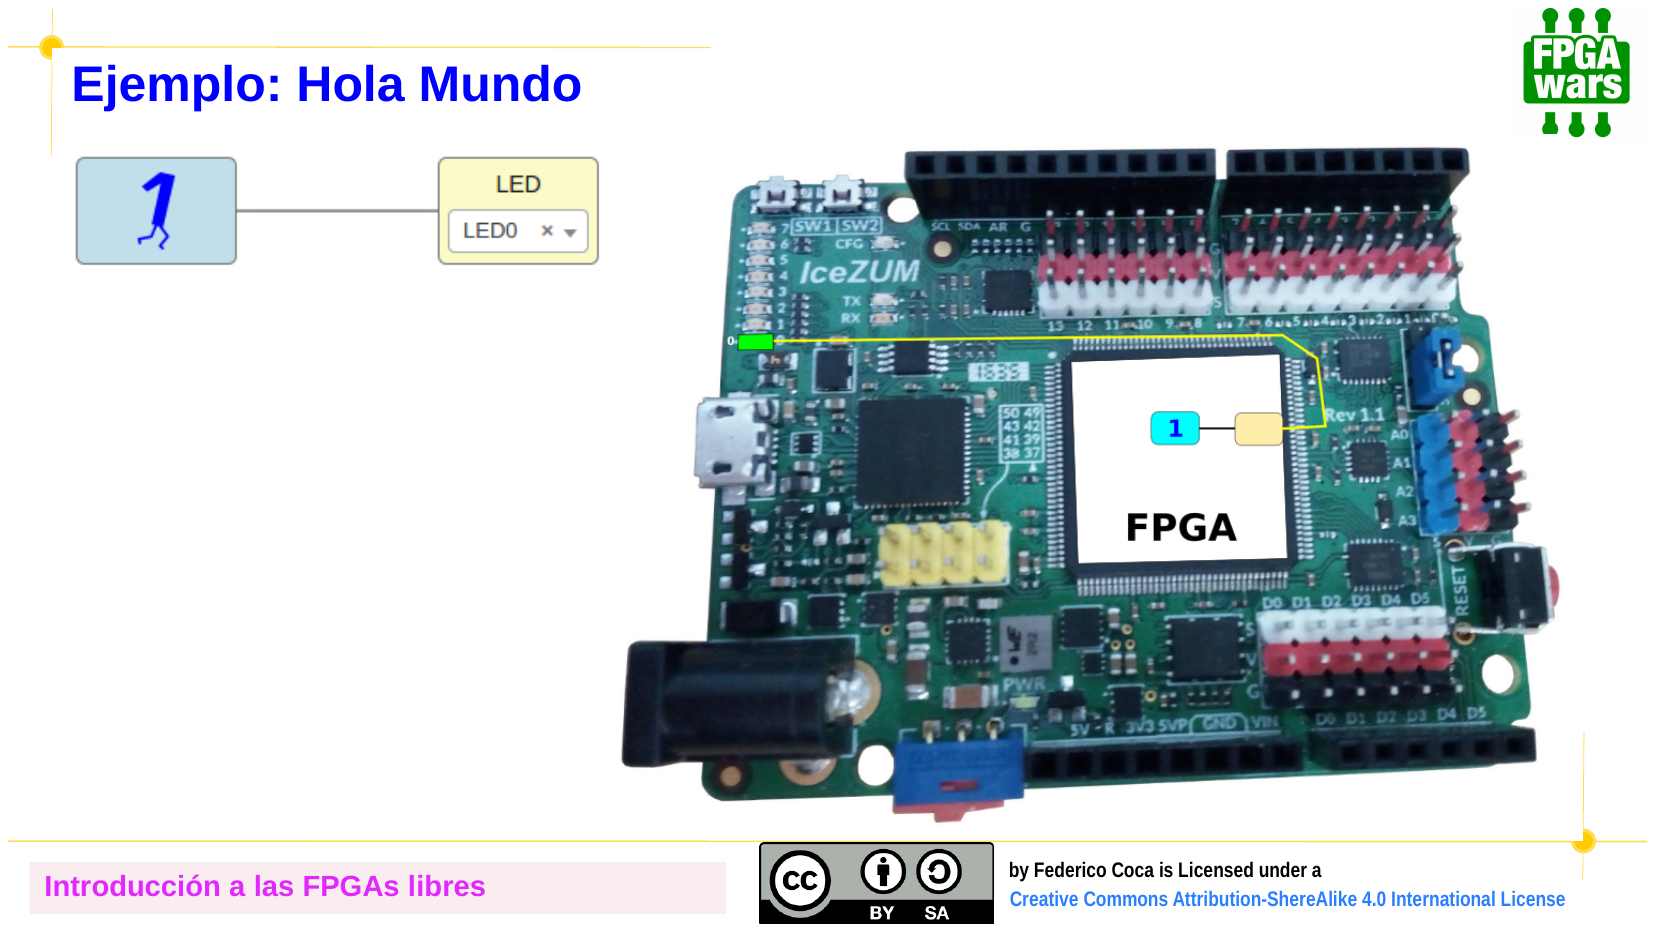

Ejemplo: Hola Mundo
Introducción a las FPGAs libres